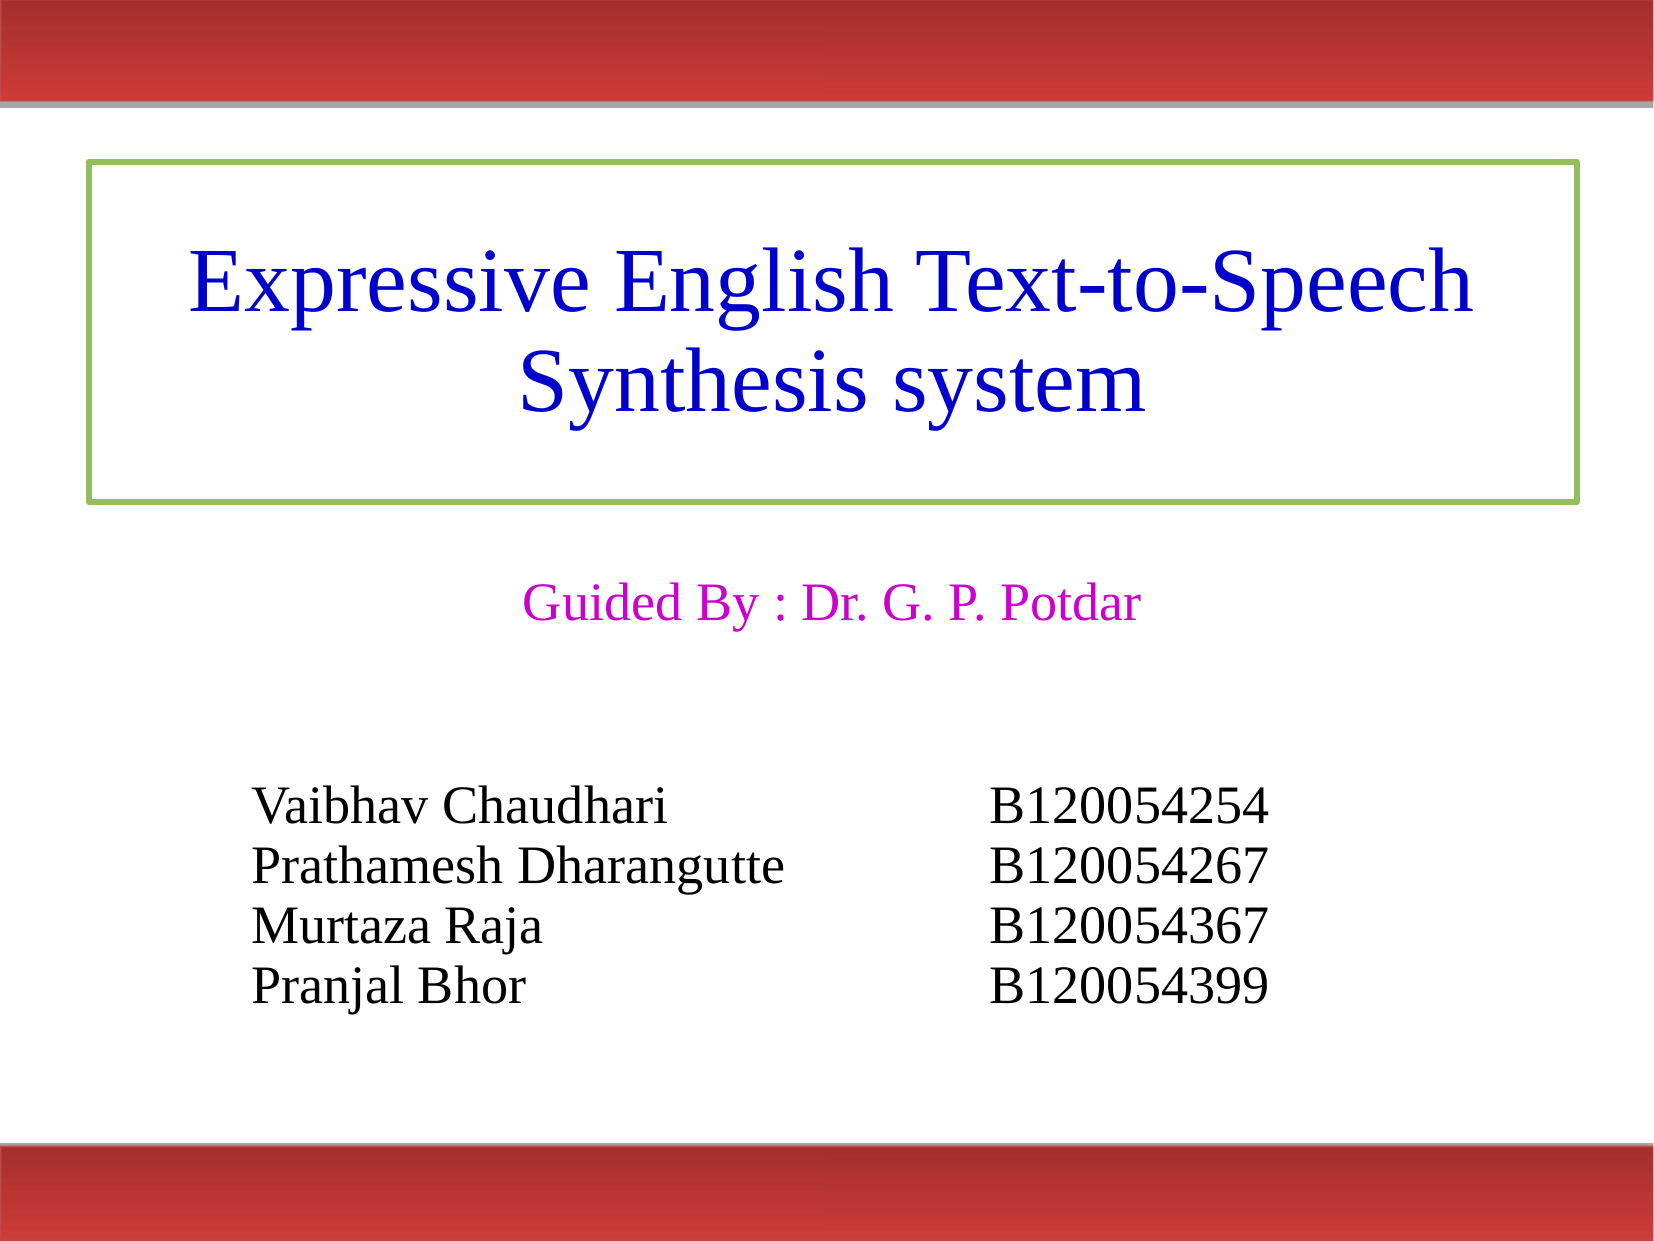

# Expressive English Text-to-Speech Synthesis system
Guided By : Dr. G. P. Potdar
		Vaibhav Chaudhari					B120054254
		Prathamesh Dharangutte			B120054267
		Murtaza Raja							B120054367
		Pranjal Bhor							B120054399